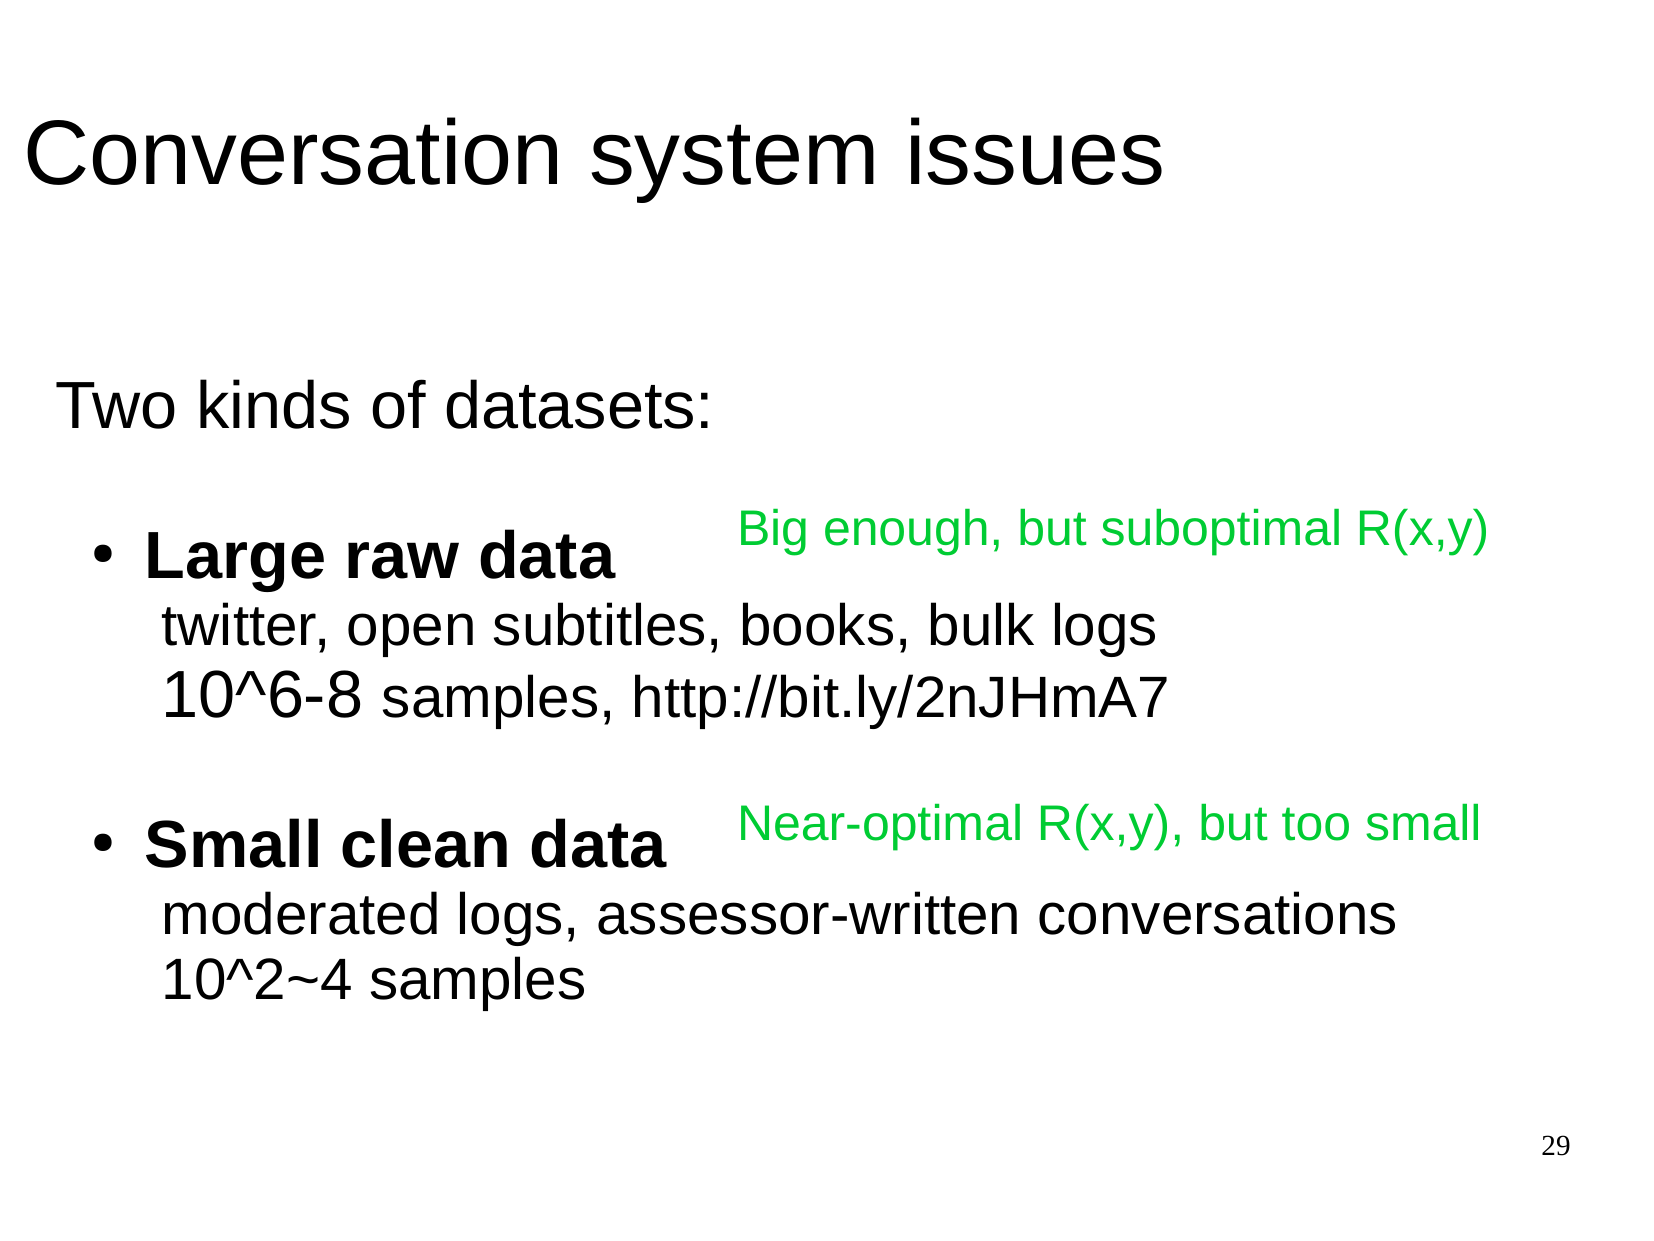

# Conversation system issues
Two kinds of datasets:
 Large raw data
twitter, open subtitles, books, bulk logs
10^6-8 samples, http://bit.ly/2nJHmA7
 Small clean data
moderated logs, assessor-written conversations
10^2~4 samples
Big enough, but suboptimal R(x,y)
Near-optimal R(x,y), but too small
29